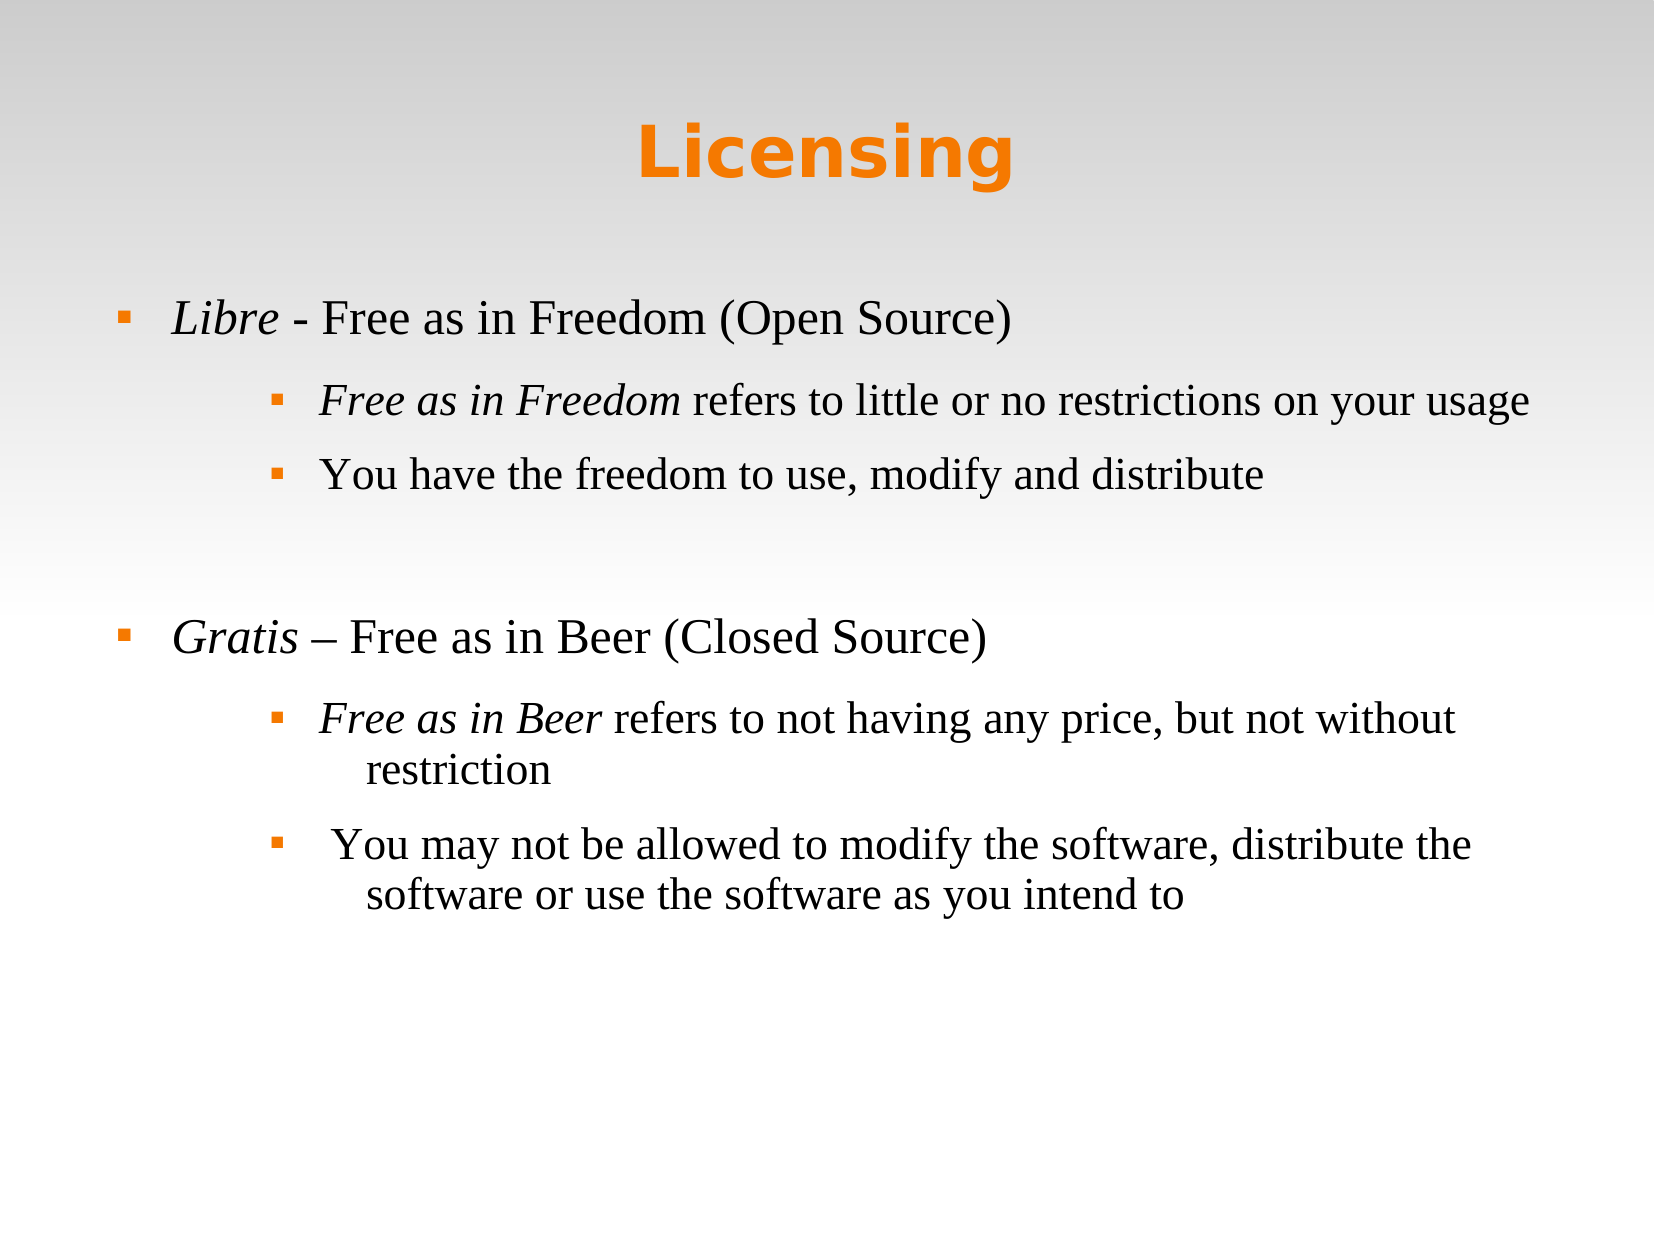

# Licensing
Libre - Free as in Freedom (Open Source)
Free as in Freedom refers to little or no restrictions on your usage
You have the freedom to use, modify and distribute
Gratis – Free as in Beer (Closed Source)
Free as in Beer refers to not having any price, but not without restriction
 You may not be allowed to modify the software, distribute the software or use the software as you intend to